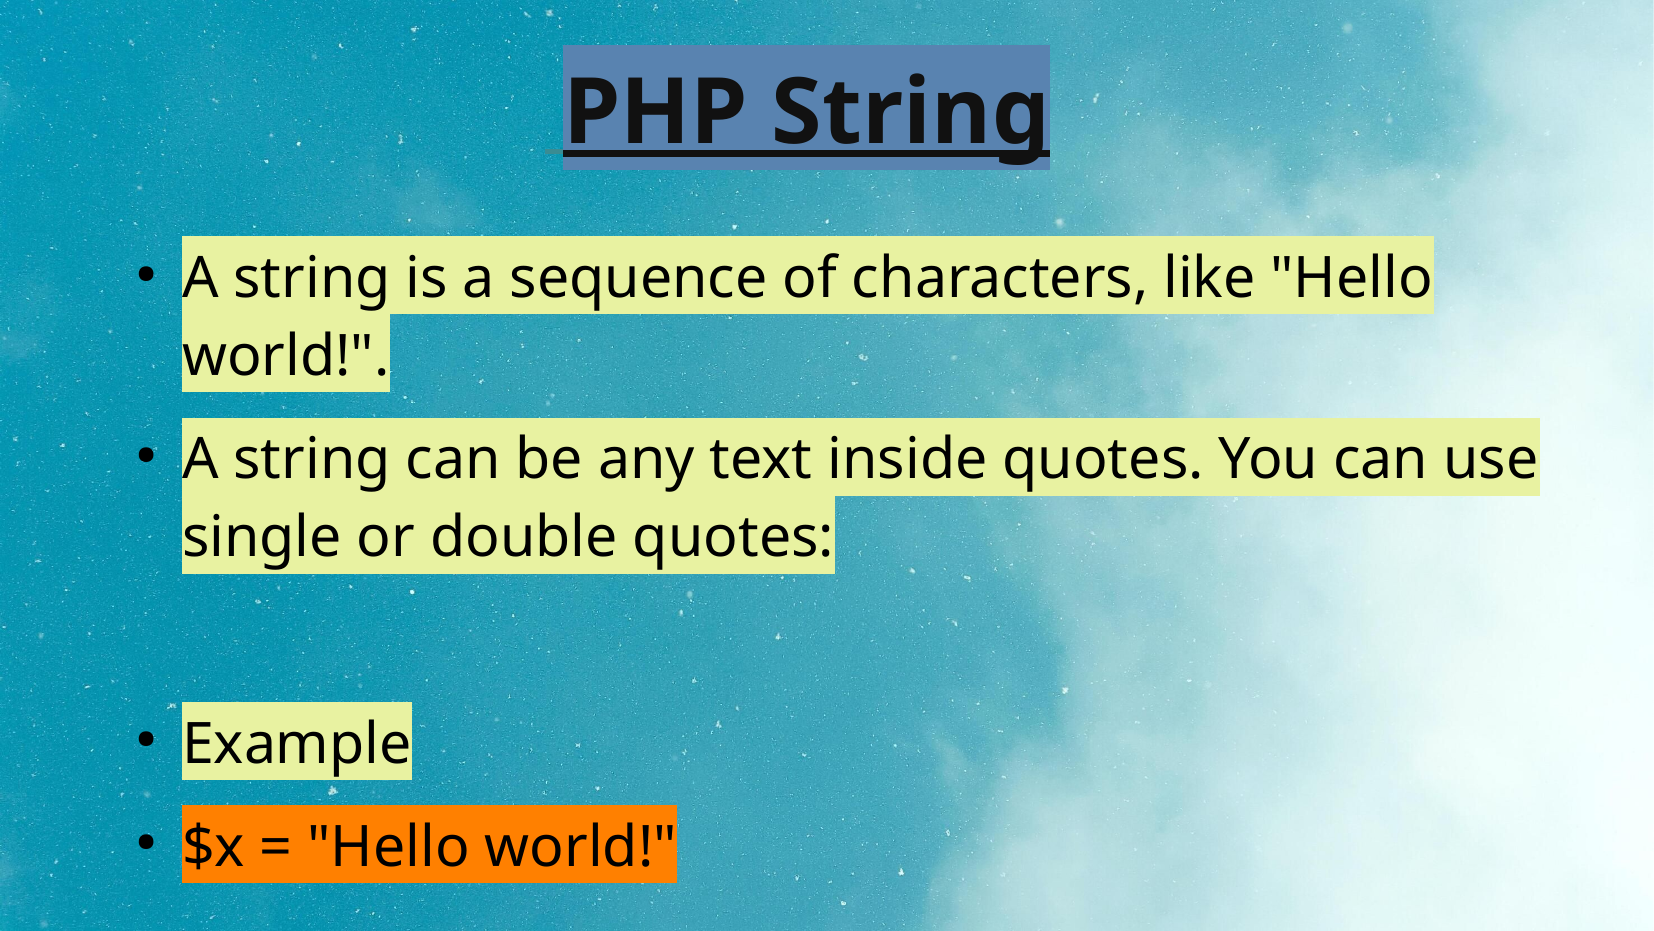

# PHP String
A string is a sequence of characters, like "Hello world!".
A string can be any text inside quotes. You can use single or double quotes:
Example
$x = "Hello world!"